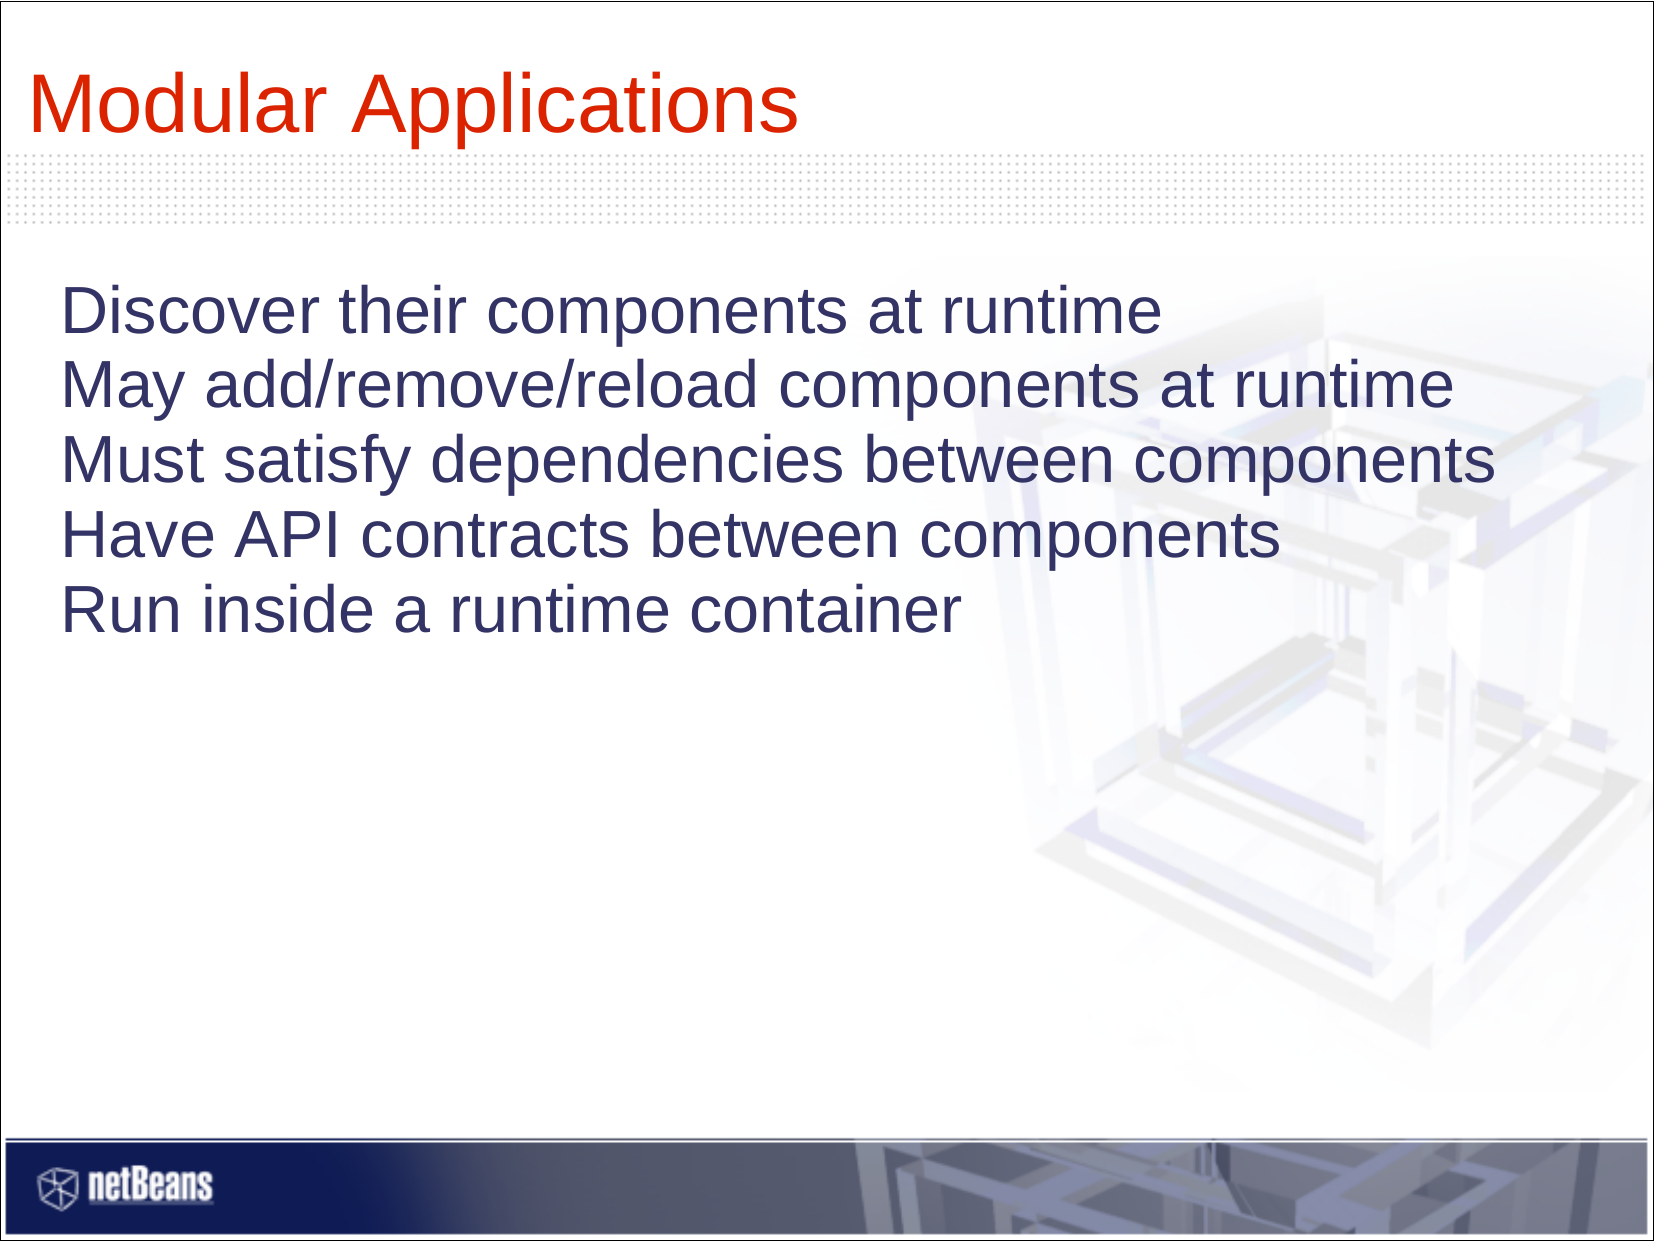

# Modular Applications
Discover their components at runtime
May add/remove/reload components at runtime
Must satisfy dependencies between components
Have API contracts between components
Run inside a runtime container